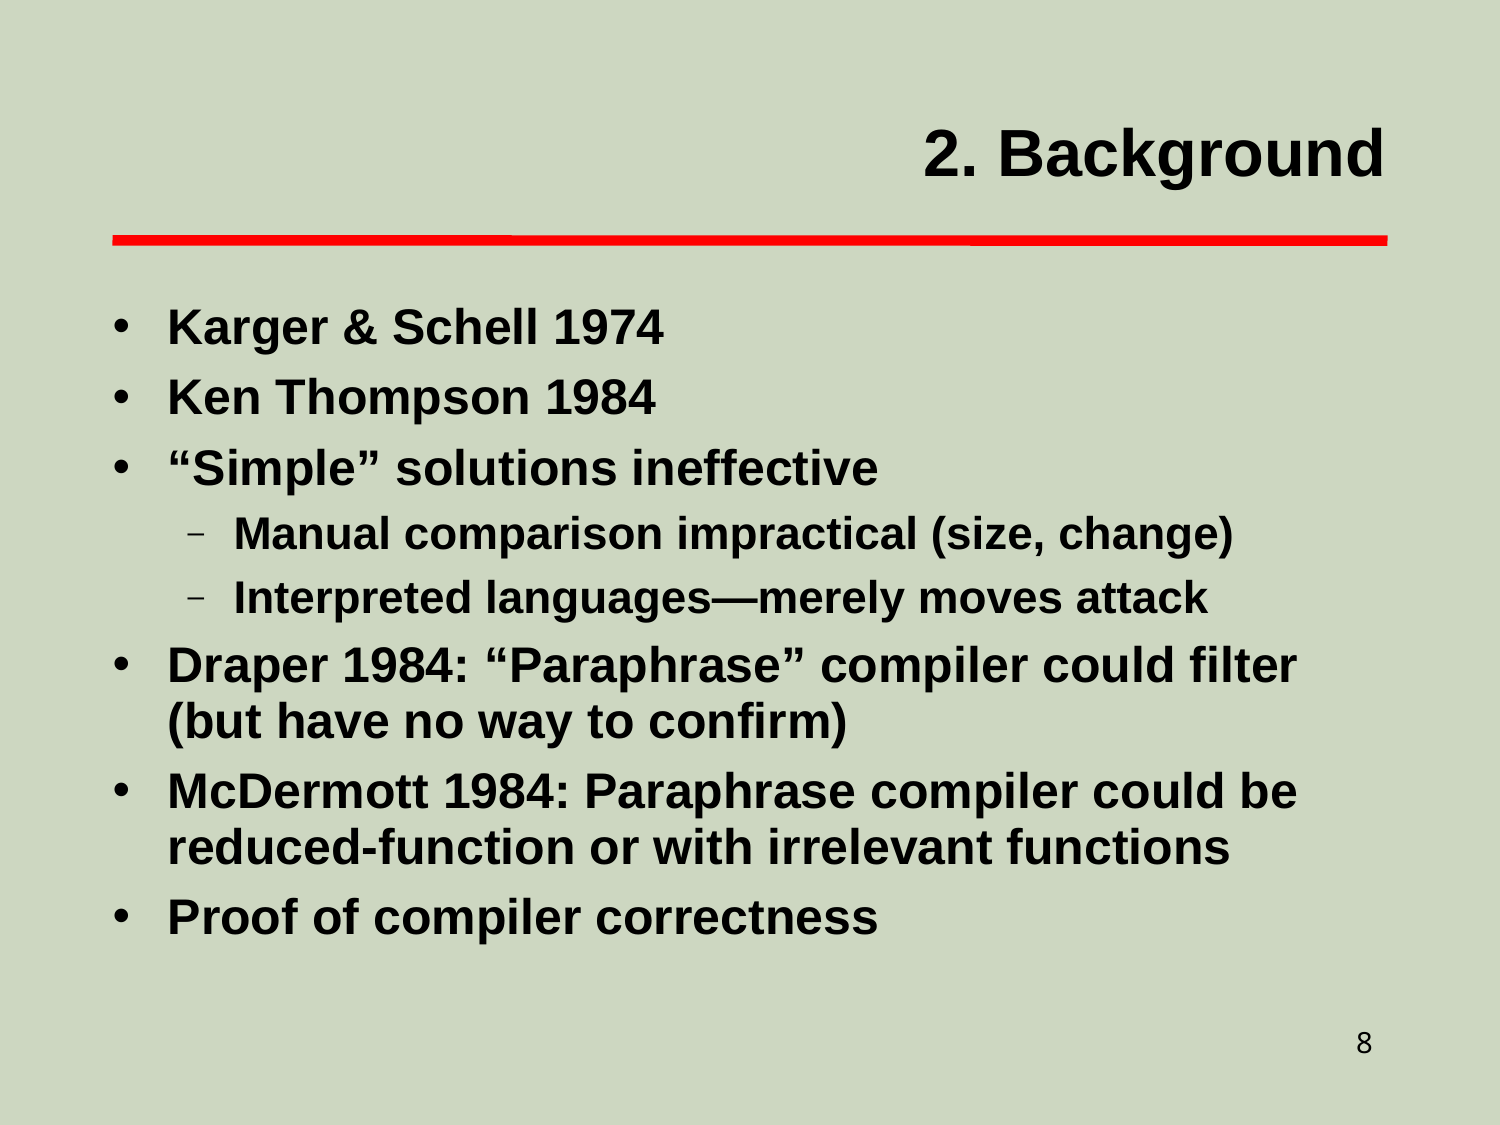

# 2. Background
Karger & Schell 1974
Ken Thompson 1984
“Simple” solutions ineffective
Manual comparison impractical (size, change)
Interpreted languages—merely moves attack
Draper 1984: “Paraphrase” compiler could filter (but have no way to confirm)
McDermott 1984: Paraphrase compiler could be reduced-function or with irrelevant functions
Proof of compiler correctness